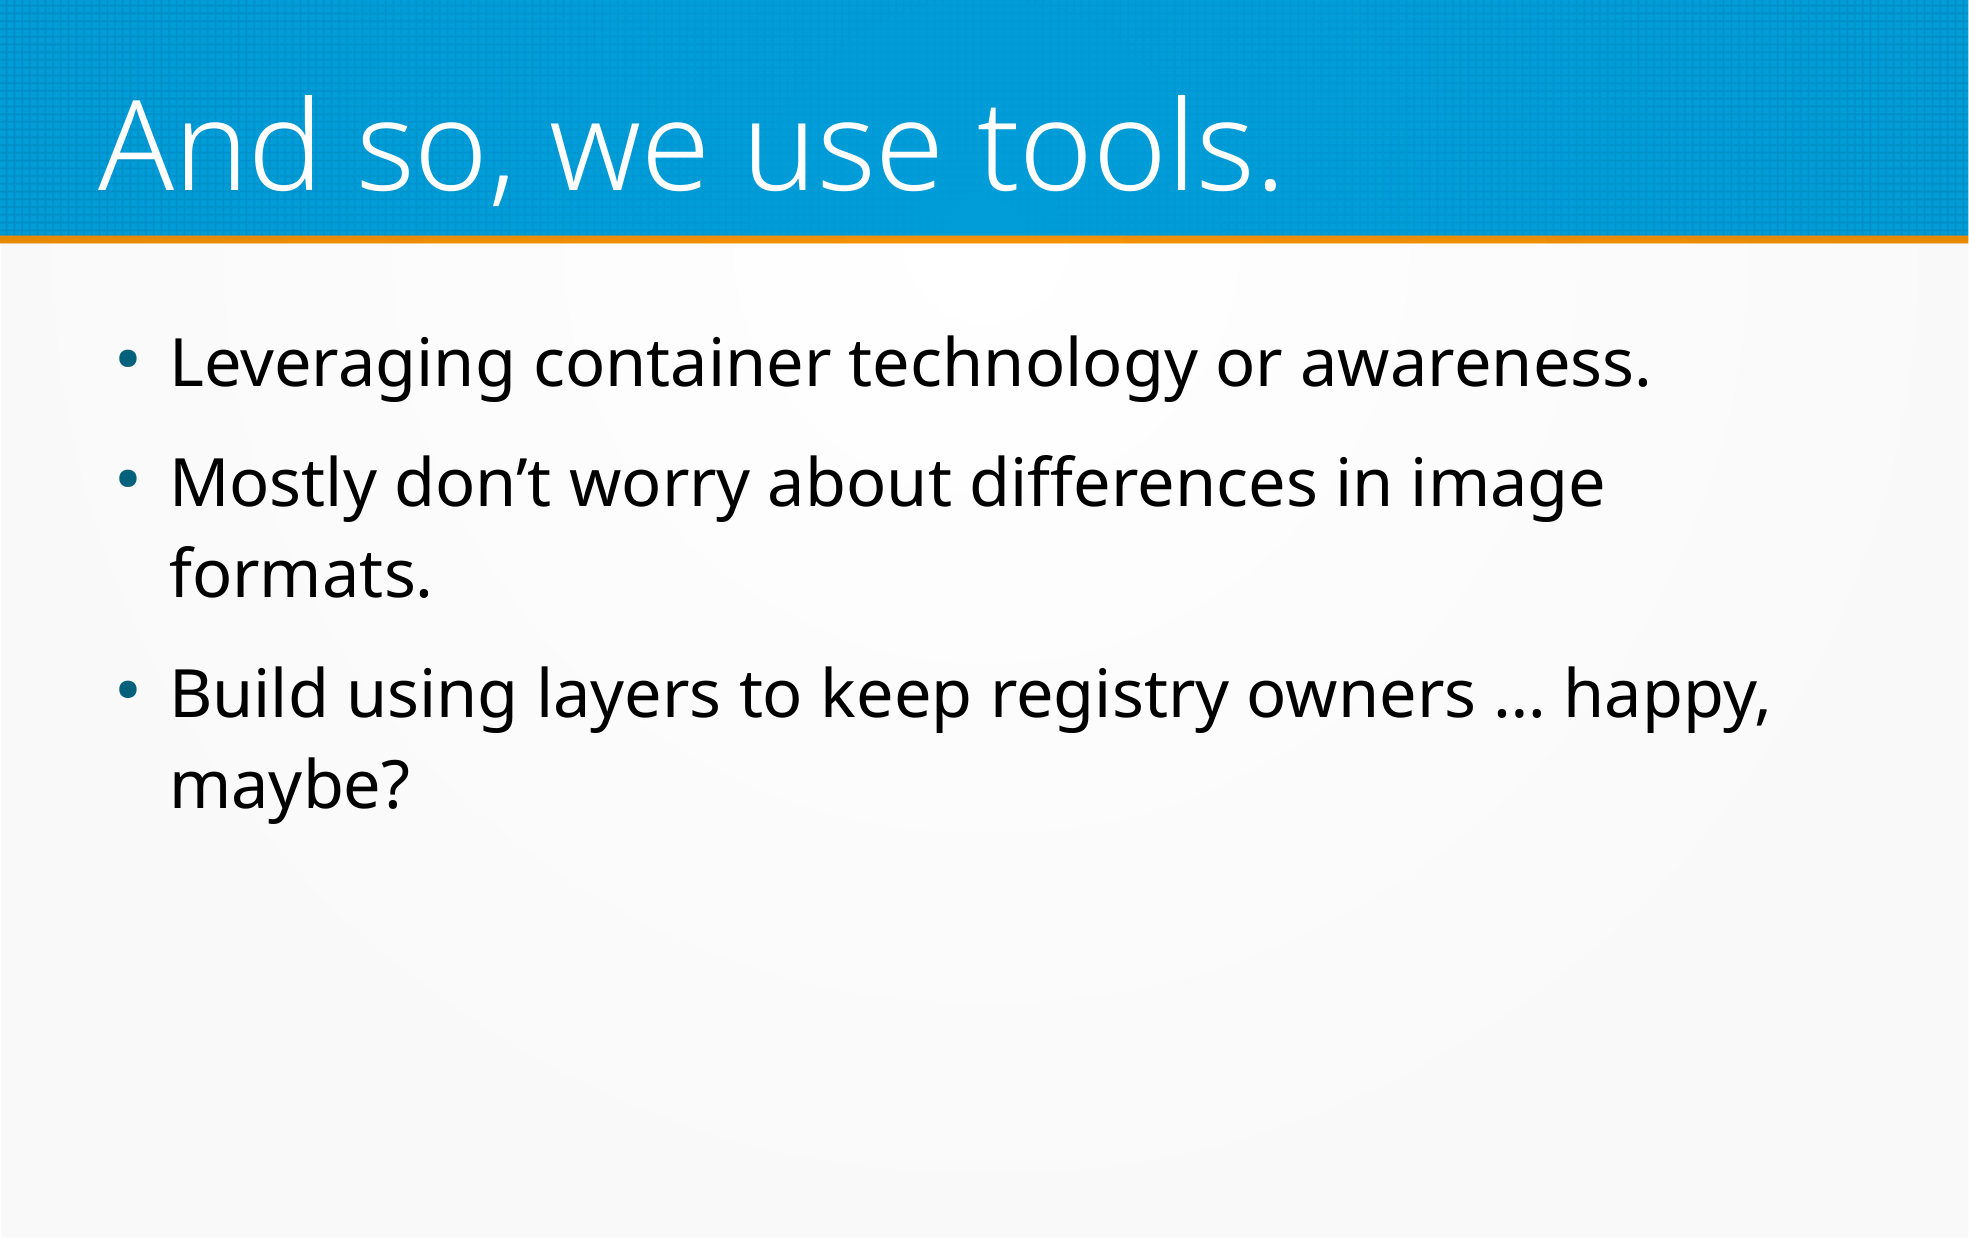

# And so, we use tools.
Leveraging container technology or awareness.
Mostly don’t worry about differences in image formats.
Build using layers to keep registry owners … happy, maybe?